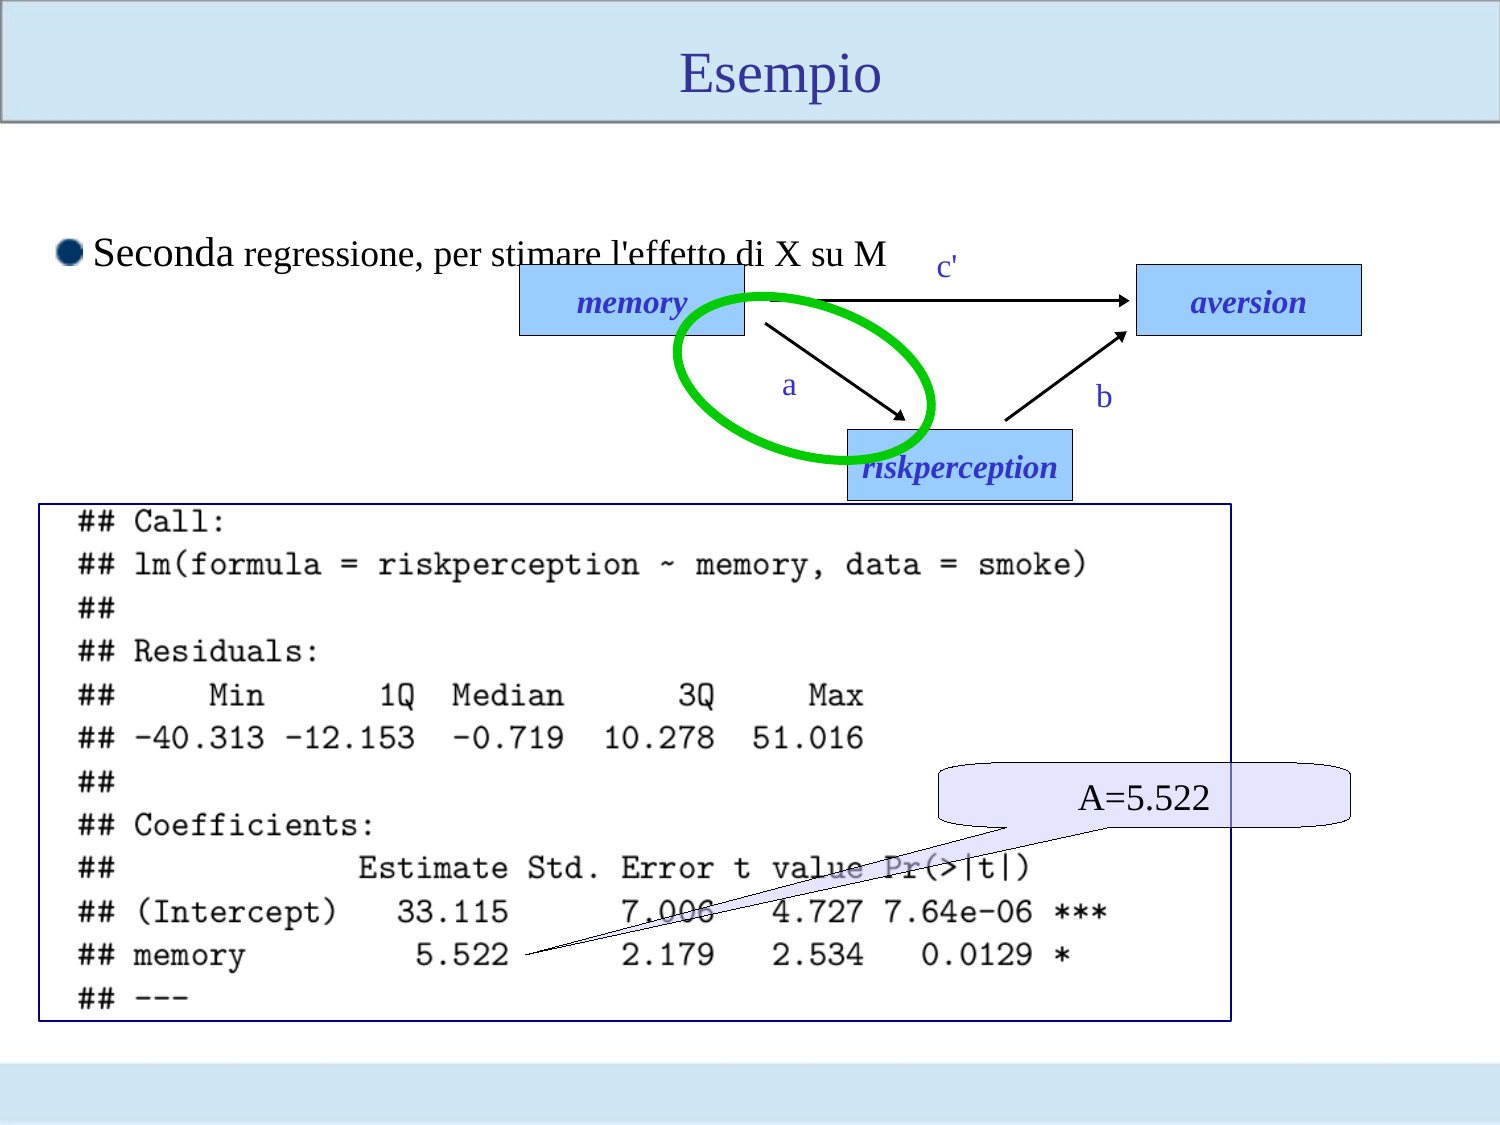

# Esempio
 Seconda regressione, per stimare l'effetto di X su M
c'
memory
aversion
a
b
riskperception
A=5.522